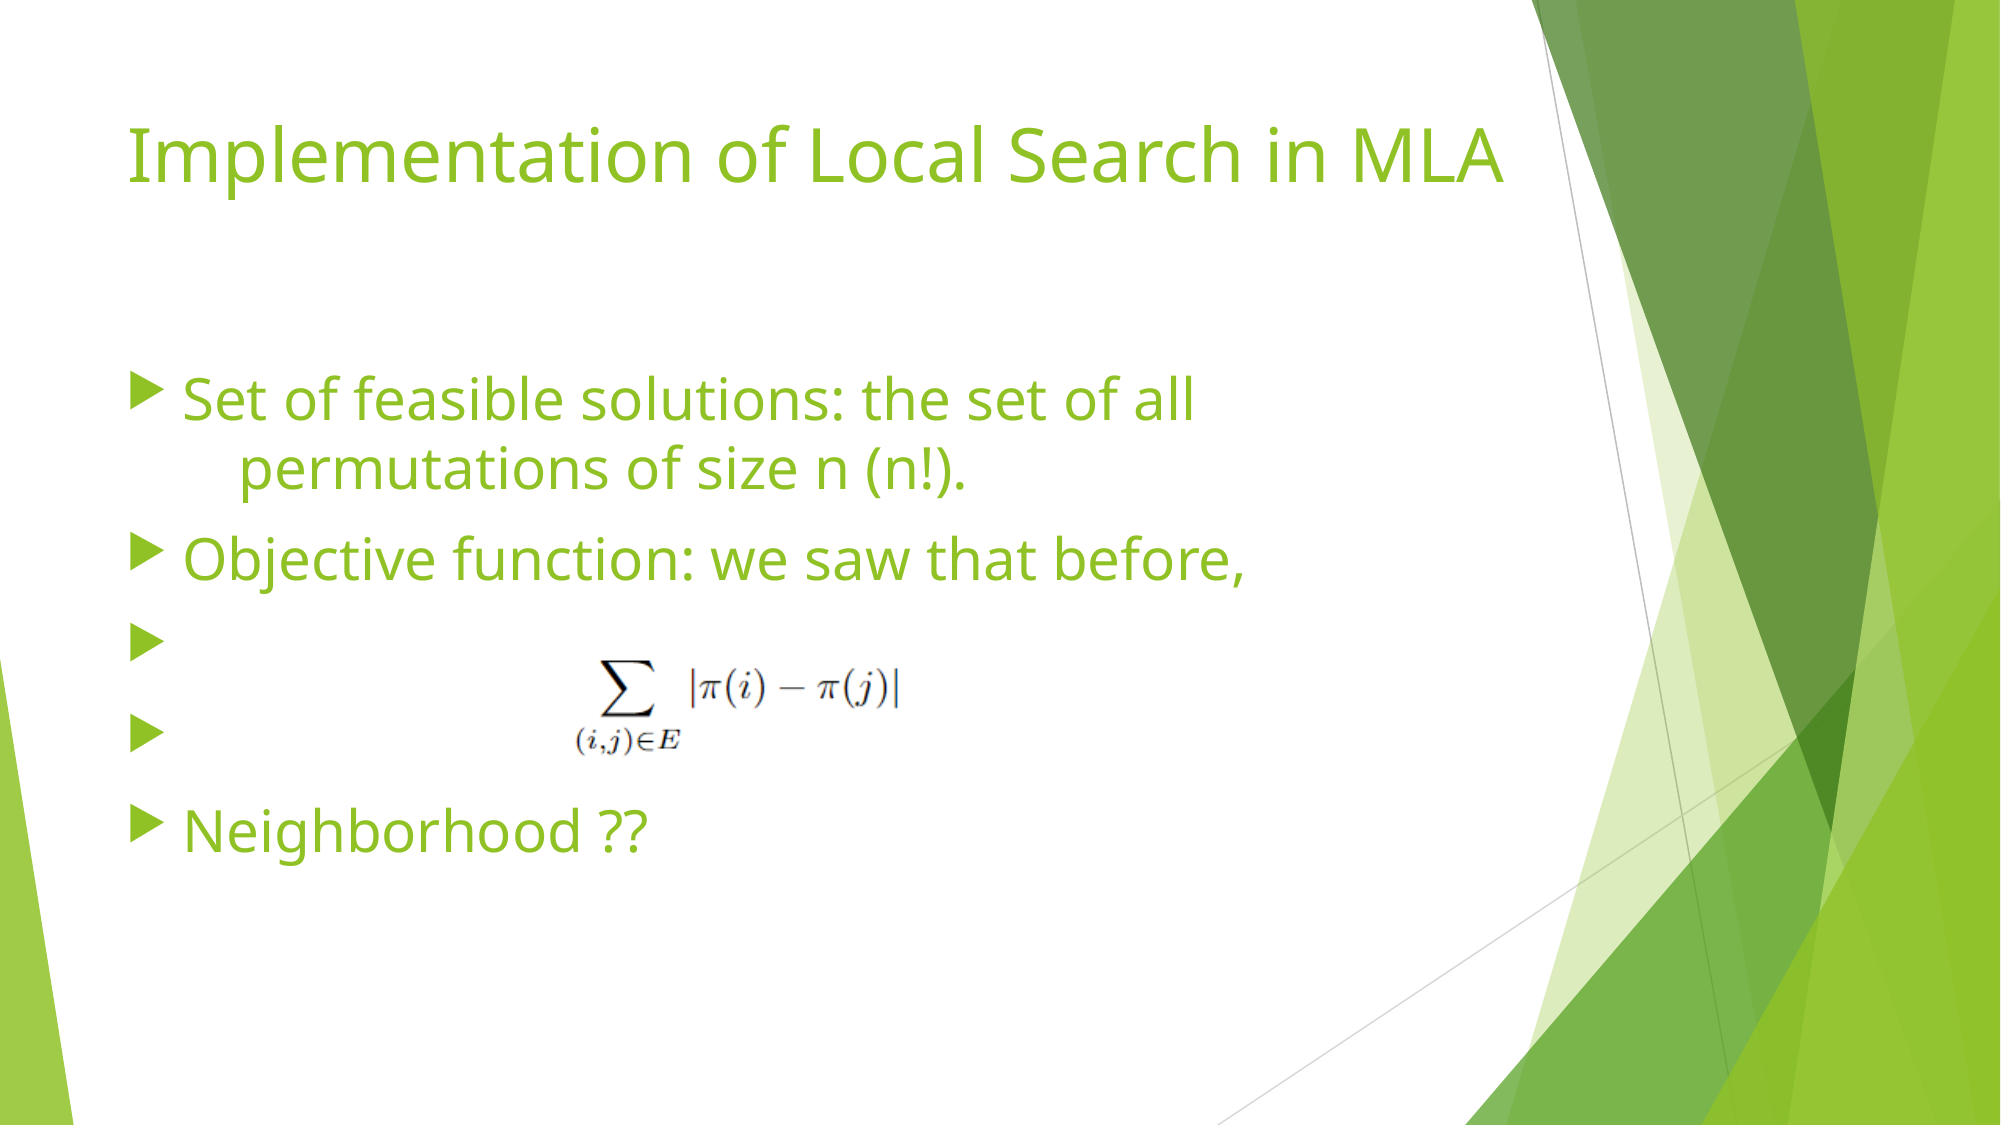

# Implementation of Local Search in MLA
Set of feasible solutions: the set of all permutations of size n (n!).
Objective function: we saw that before,
Neighborhood ??